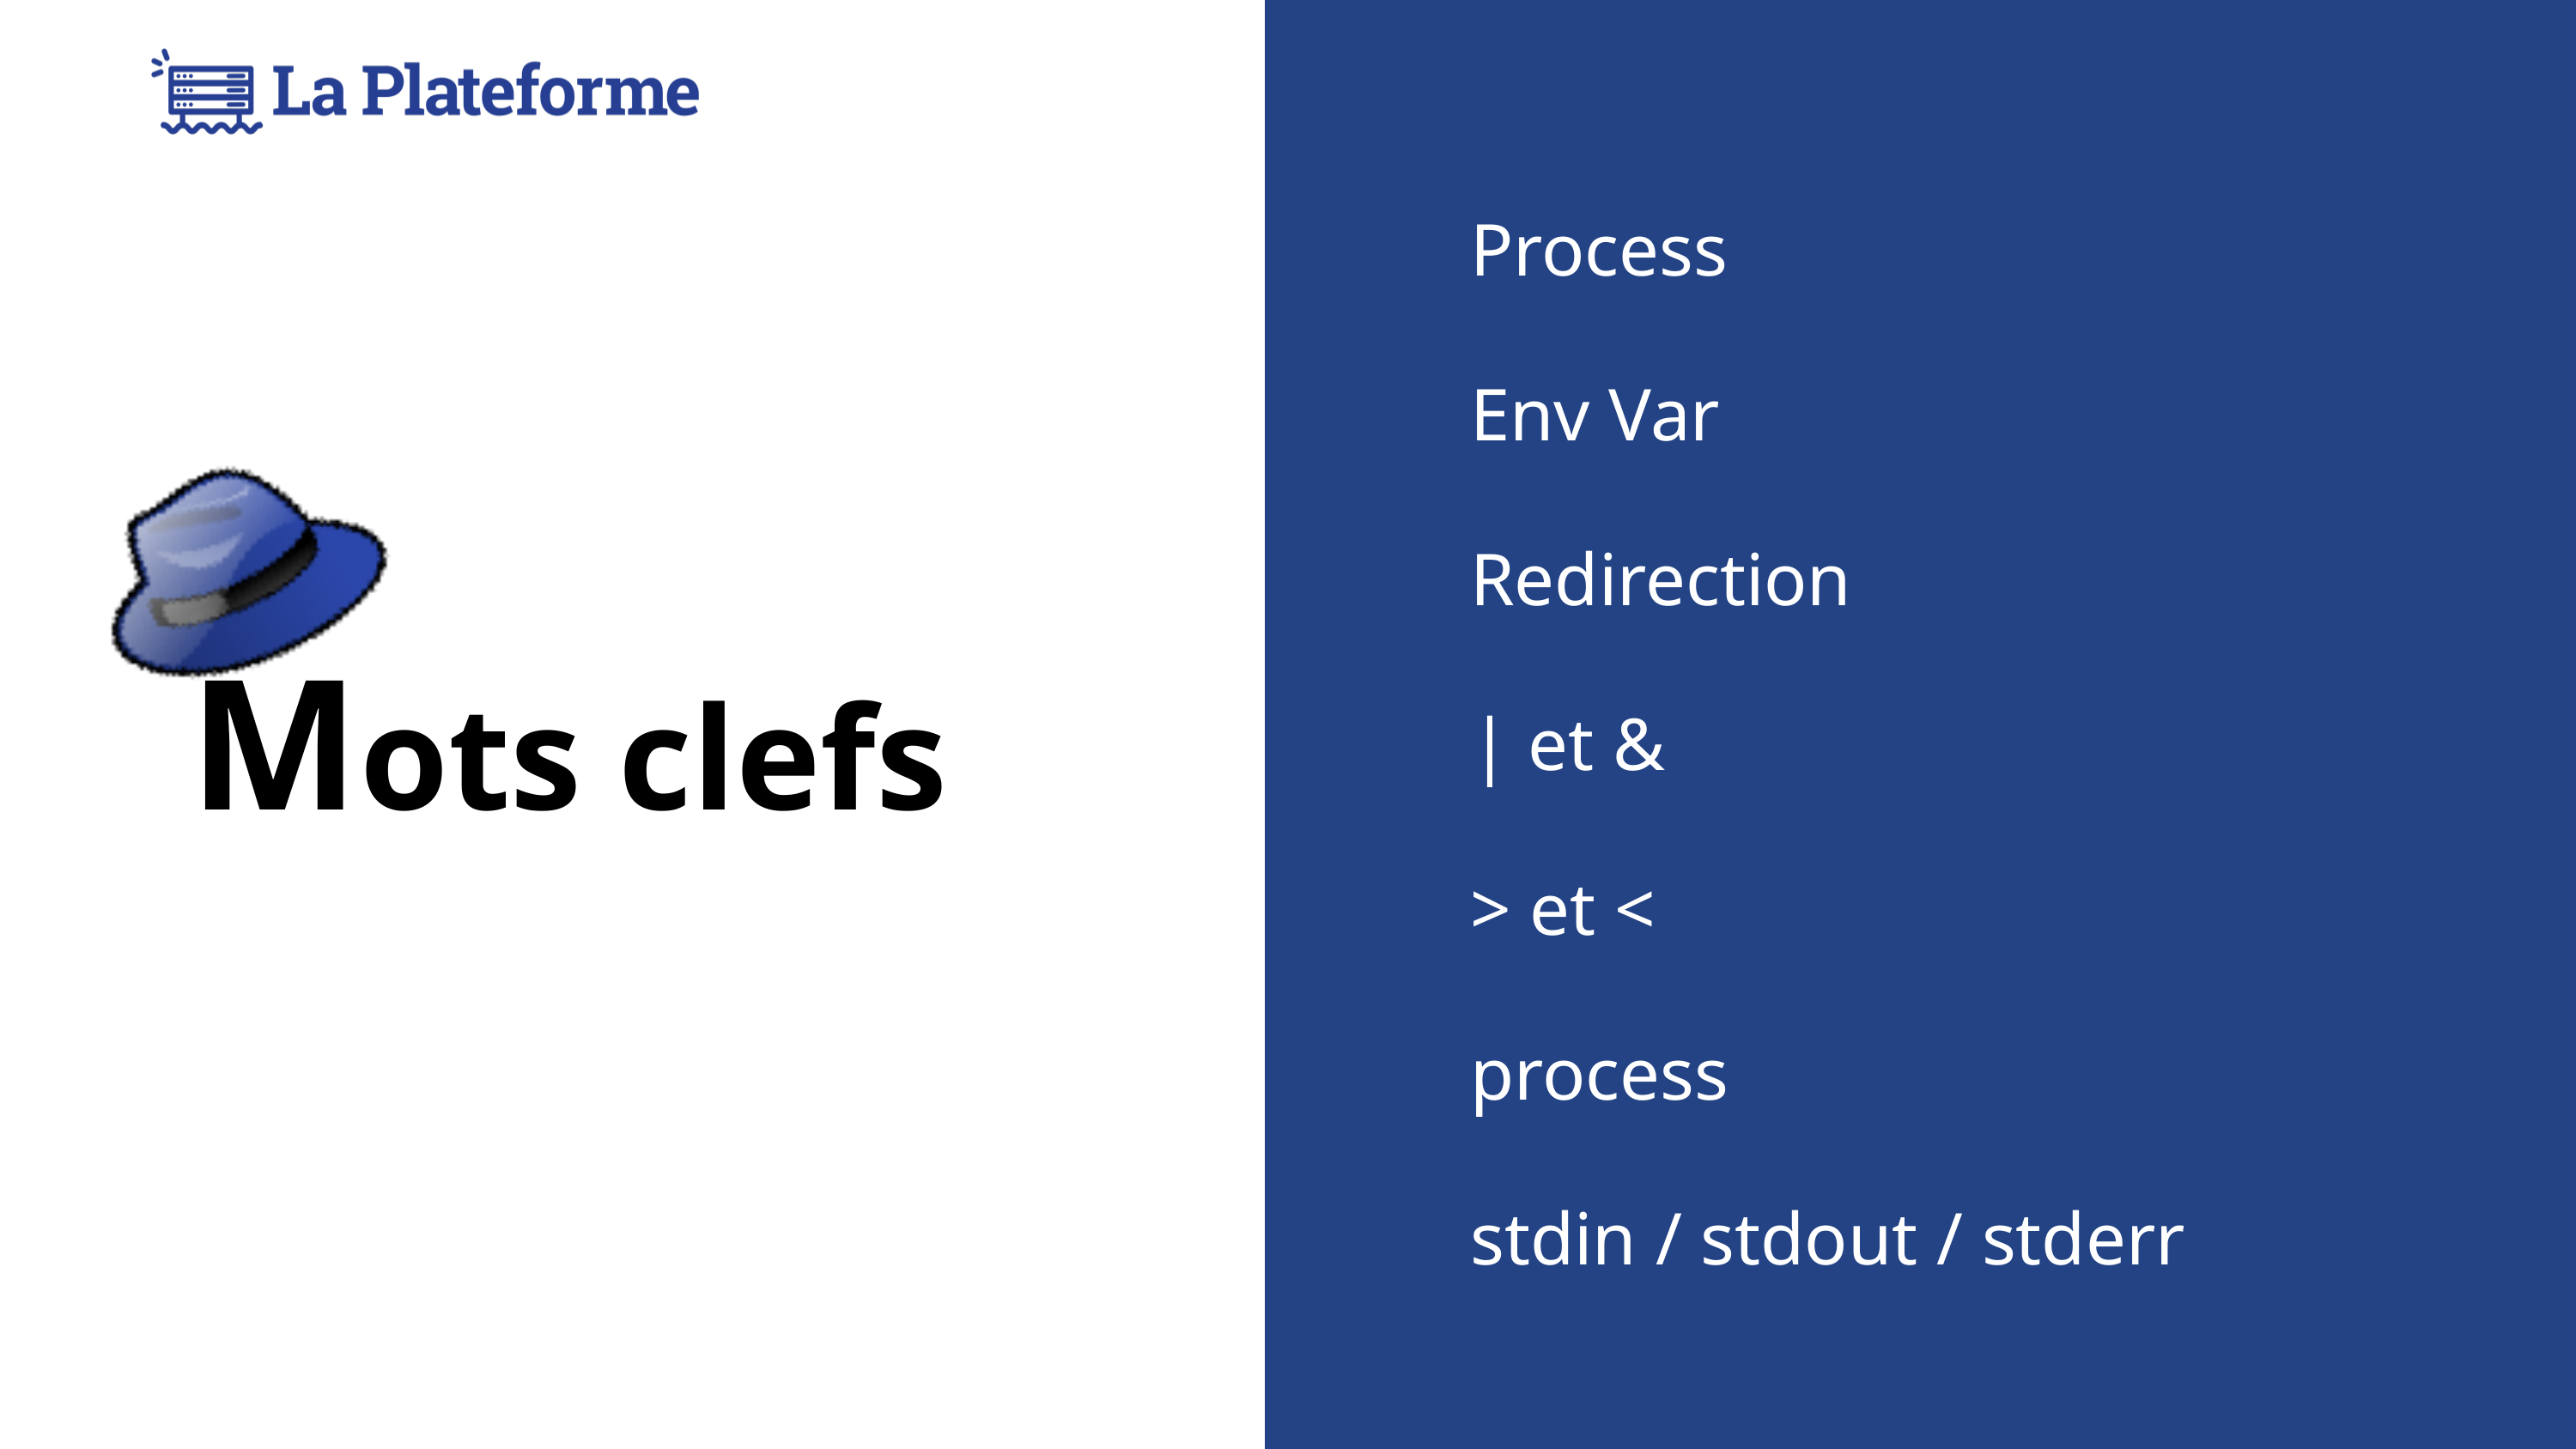

# Process
Env Var
Redirection
| et &
> et <
process
stdin / stdout / stderr
Mots clefs